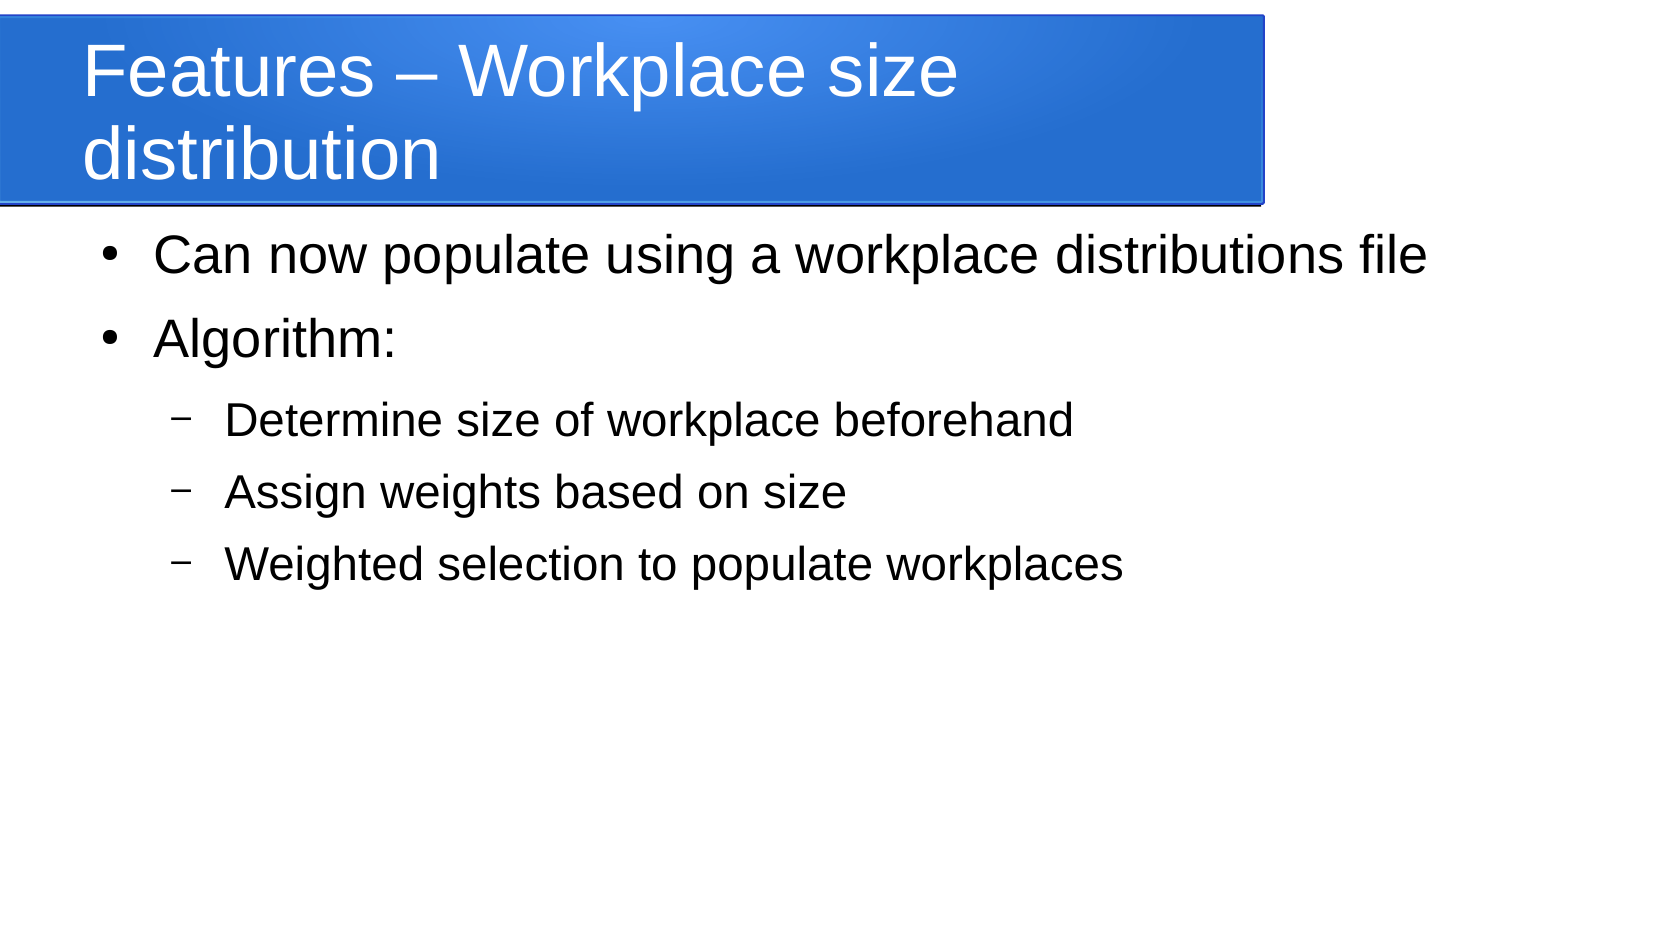

# Features – Workplace size distribution
Can now populate using a workplace distributions file
Algorithm:
Determine size of workplace beforehand
Assign weights based on size
Weighted selection to populate workplaces